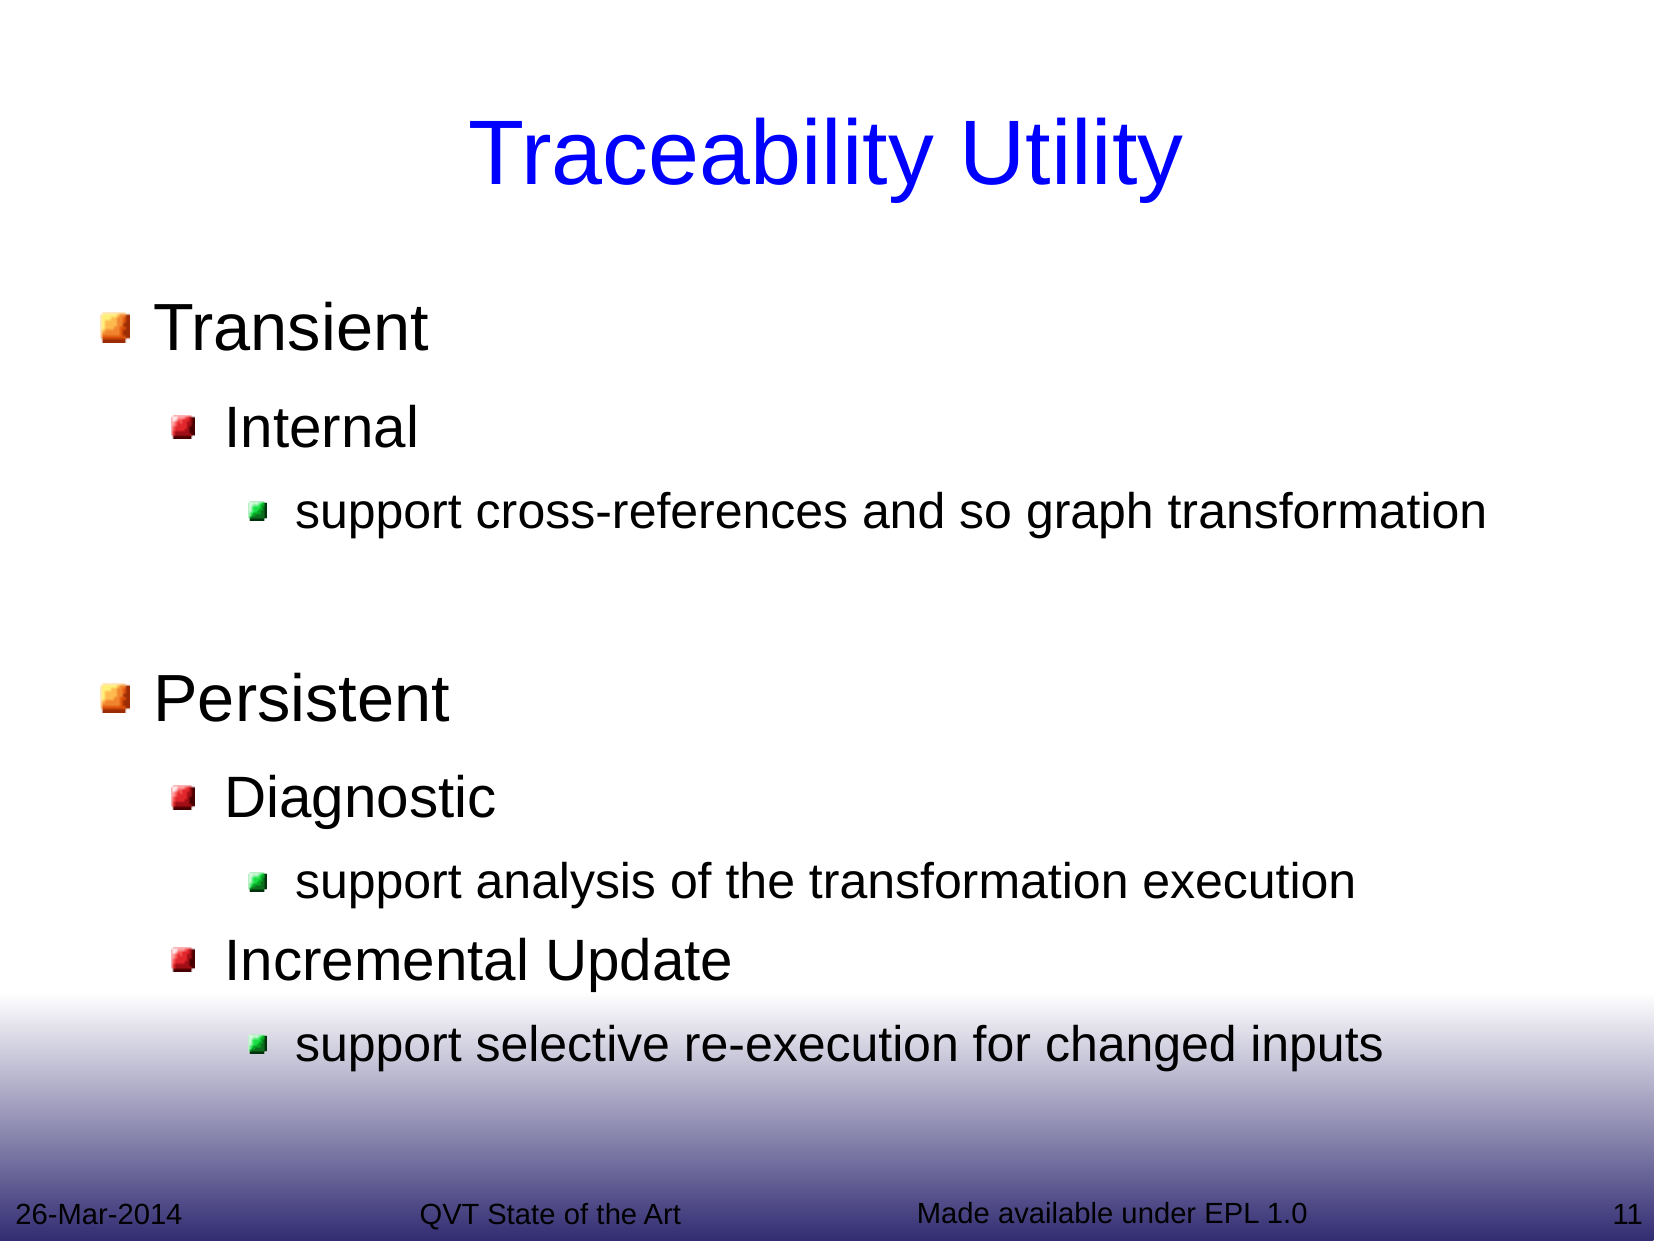

# Traceability Utility
Transient
Internal
support cross-references and so graph transformation
Persistent
Diagnostic
support analysis of the transformation execution
Incremental Update
support selective re-execution for changed inputs
26-Mar-2014
QVT State of the Art
11